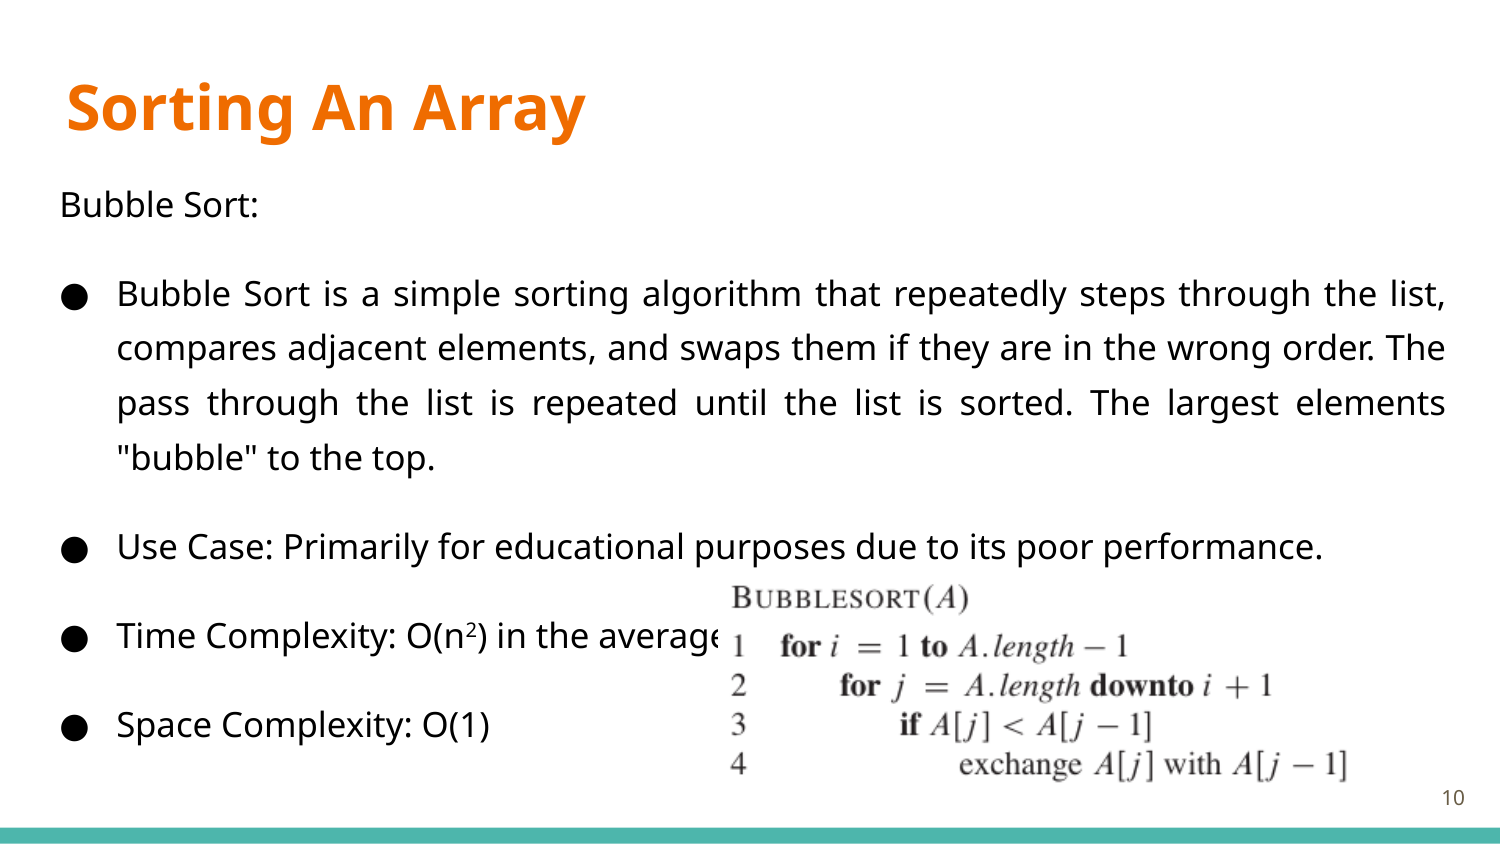

# Sorting An Array
Bubble Sort:
Bubble Sort is a simple sorting algorithm that repeatedly steps through the list, compares adjacent elements, and swaps them if they are in the wrong order. The pass through the list is repeated until the list is sorted. The largest elements "bubble" to the top.
Use Case: Primarily for educational purposes due to its poor performance.
Time Complexity: O(n2) in the average and worst case. Best case is O(n).
Space Complexity: O(1)